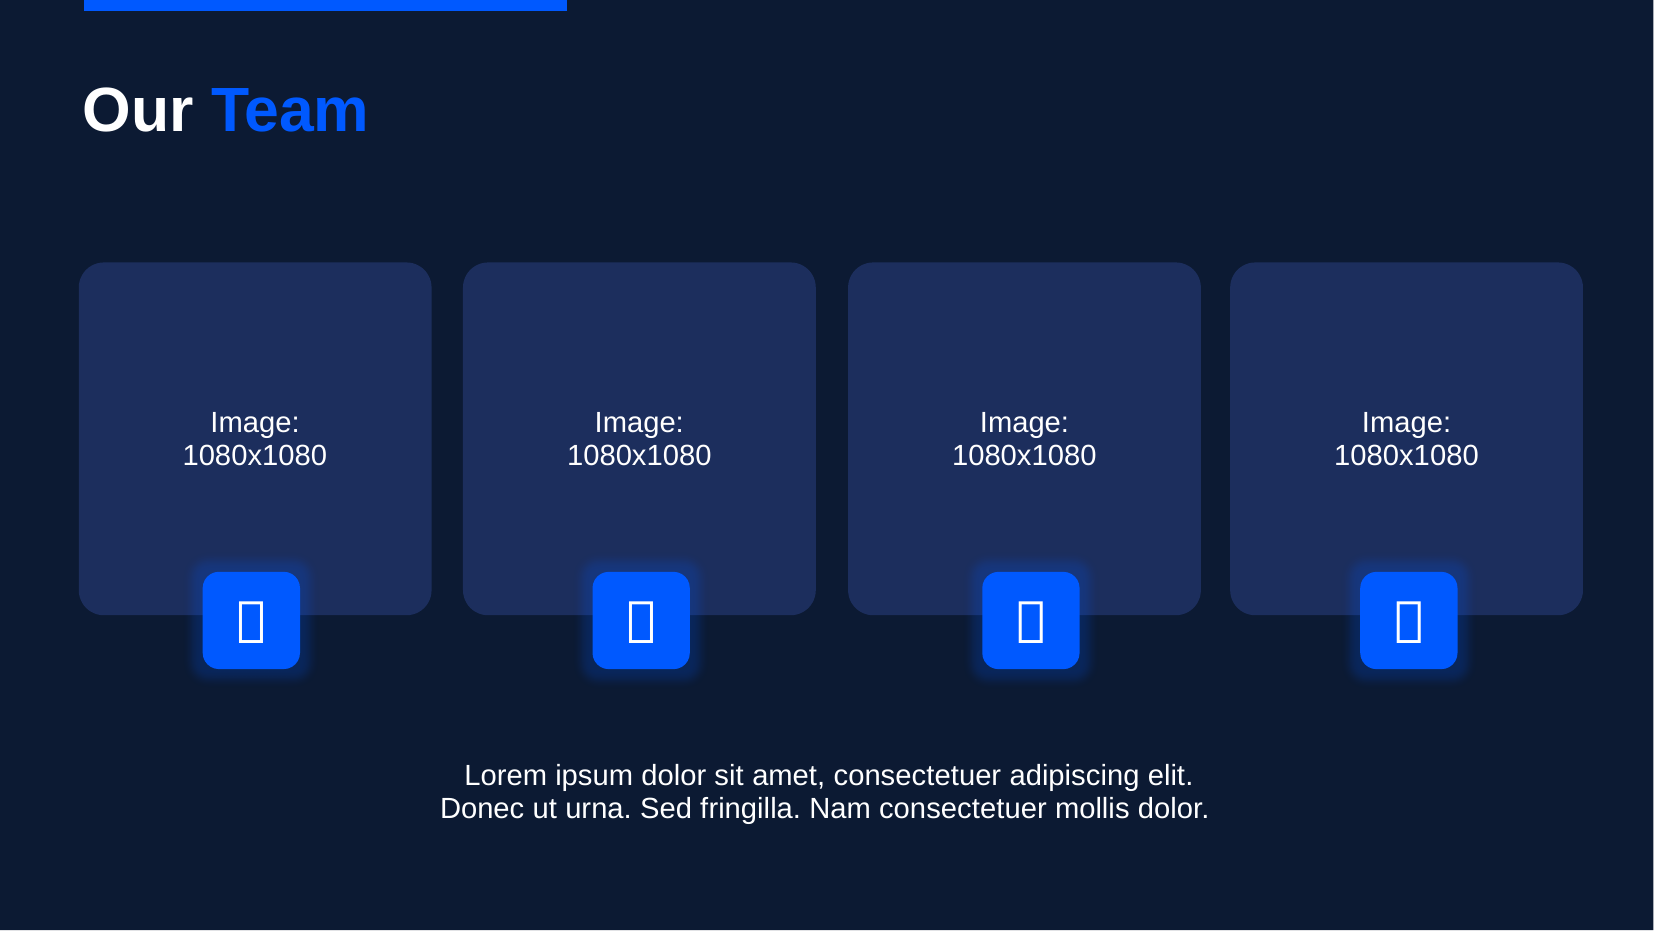

# Our Team
Image:
1080x1080
Image:
1080x1080
Image:
1080x1080
Image:
1080x1080




Lorem ipsum dolor sit amet, consectetuer adipiscing elit. Donec ut urna. Sed fringilla. Nam consectetuer mollis dolor.